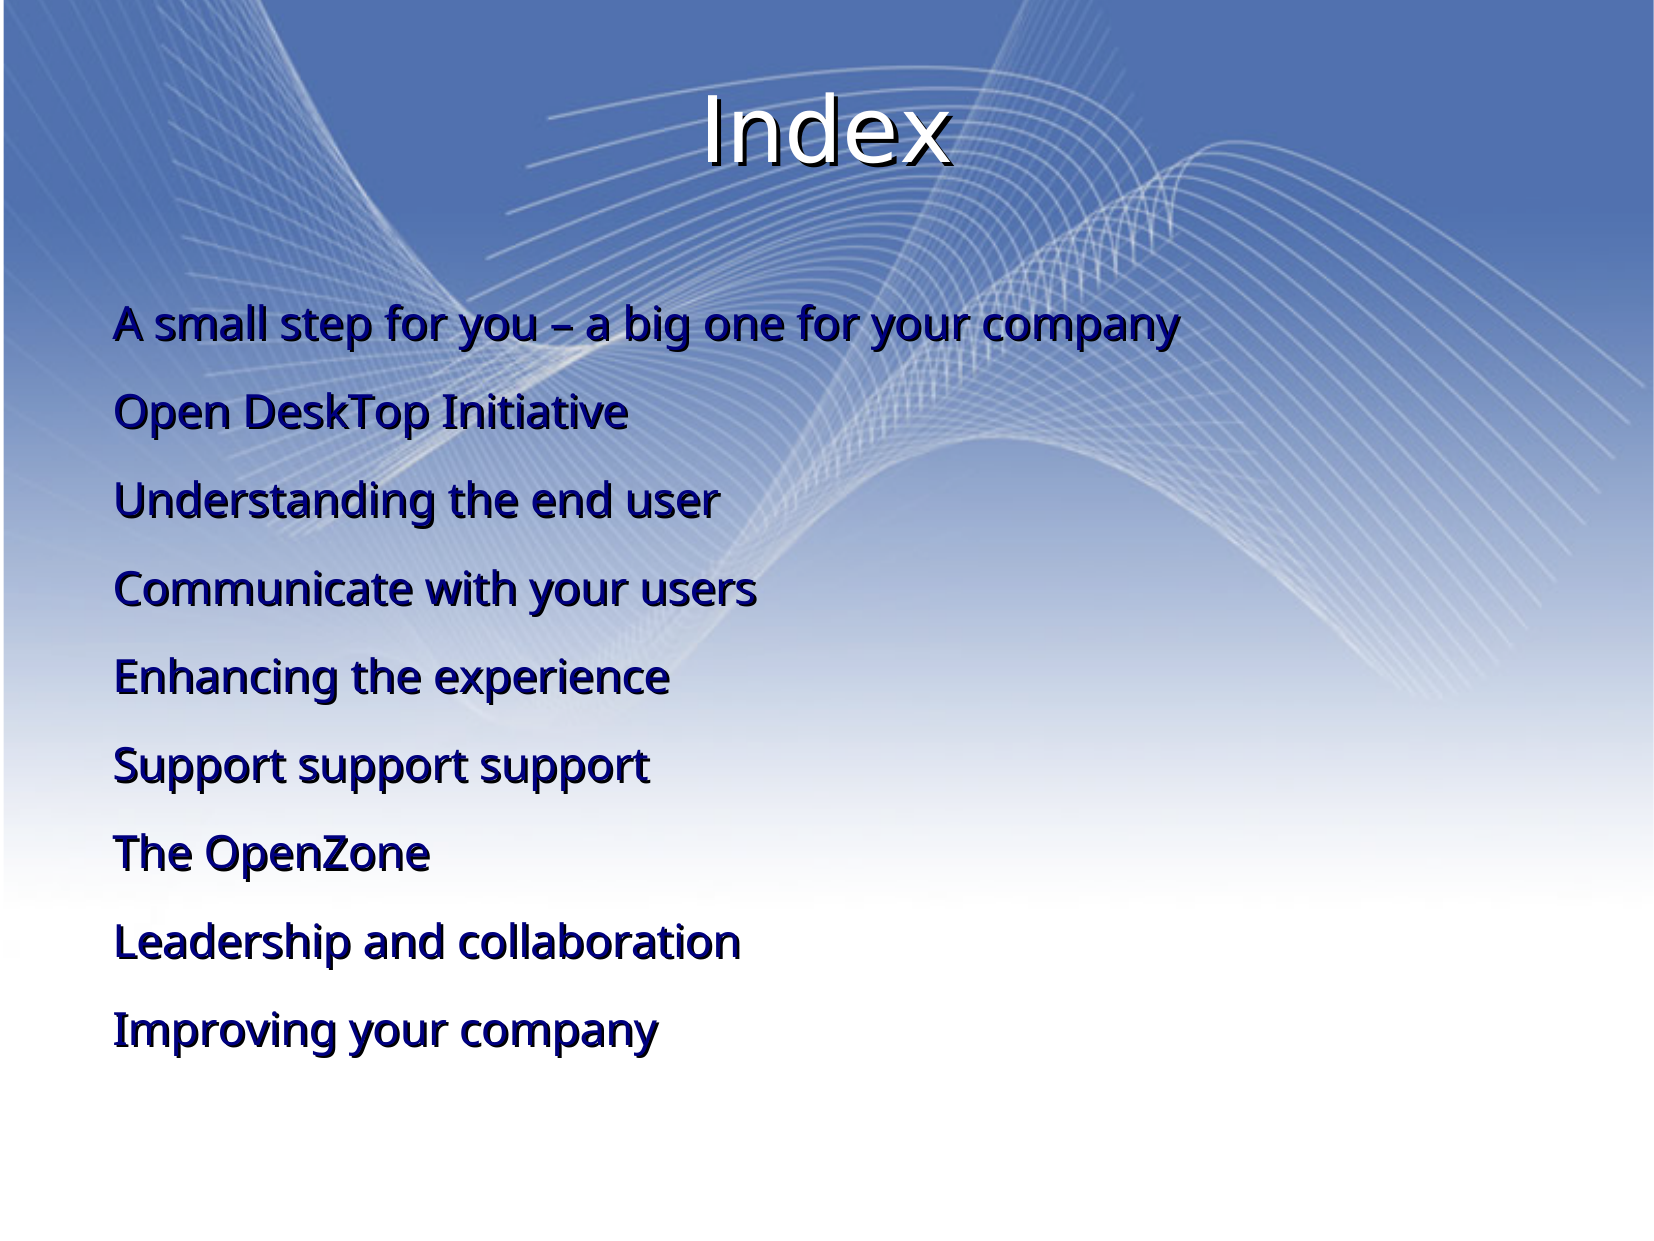

# Index
 A small step for you – a big one for your company
 Open DeskTop Initiative
 Understanding the end user
 Communicate with your users
 Enhancing the experience
 Support support support
 The OpenZone
 Leadership and collaboration
 Improving your company